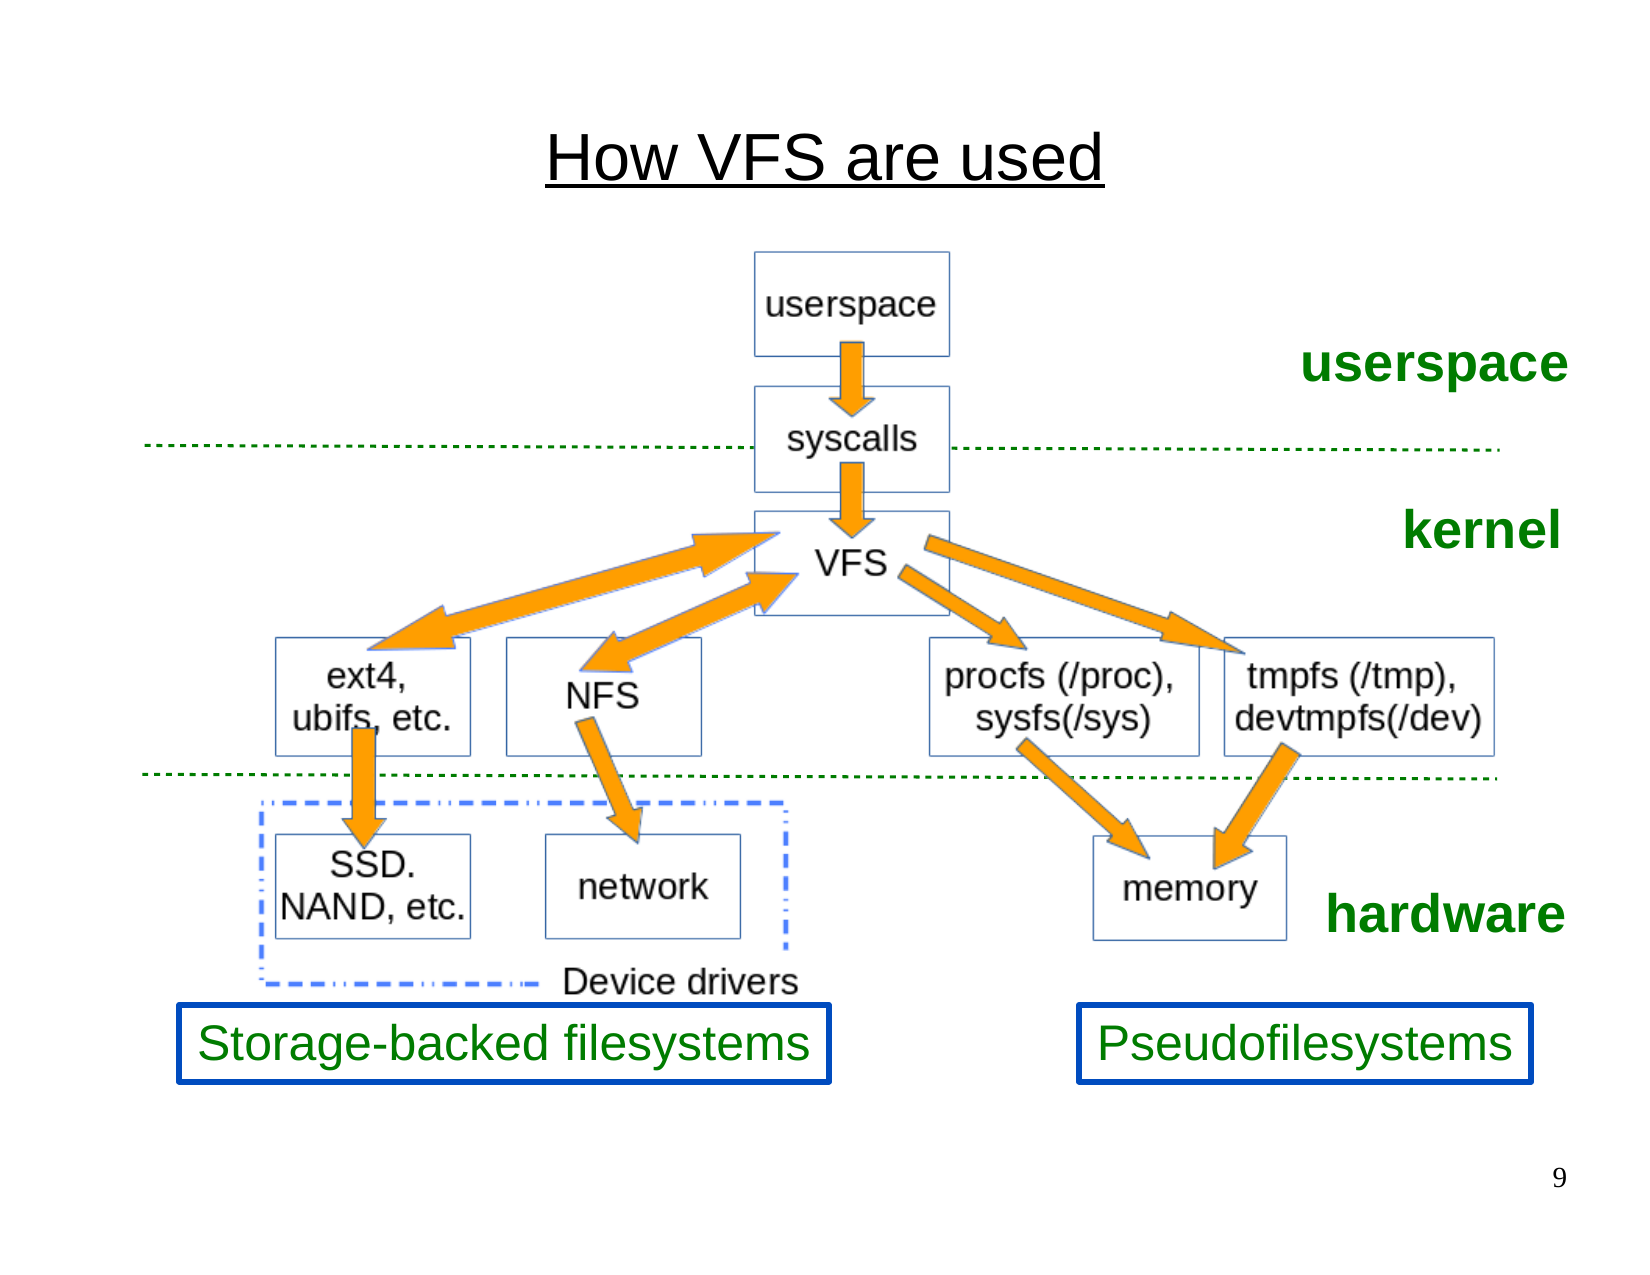

# How VFS are used
userspace
kernel
hardware
Storage-backed filesystems
Pseudofilesystems
9